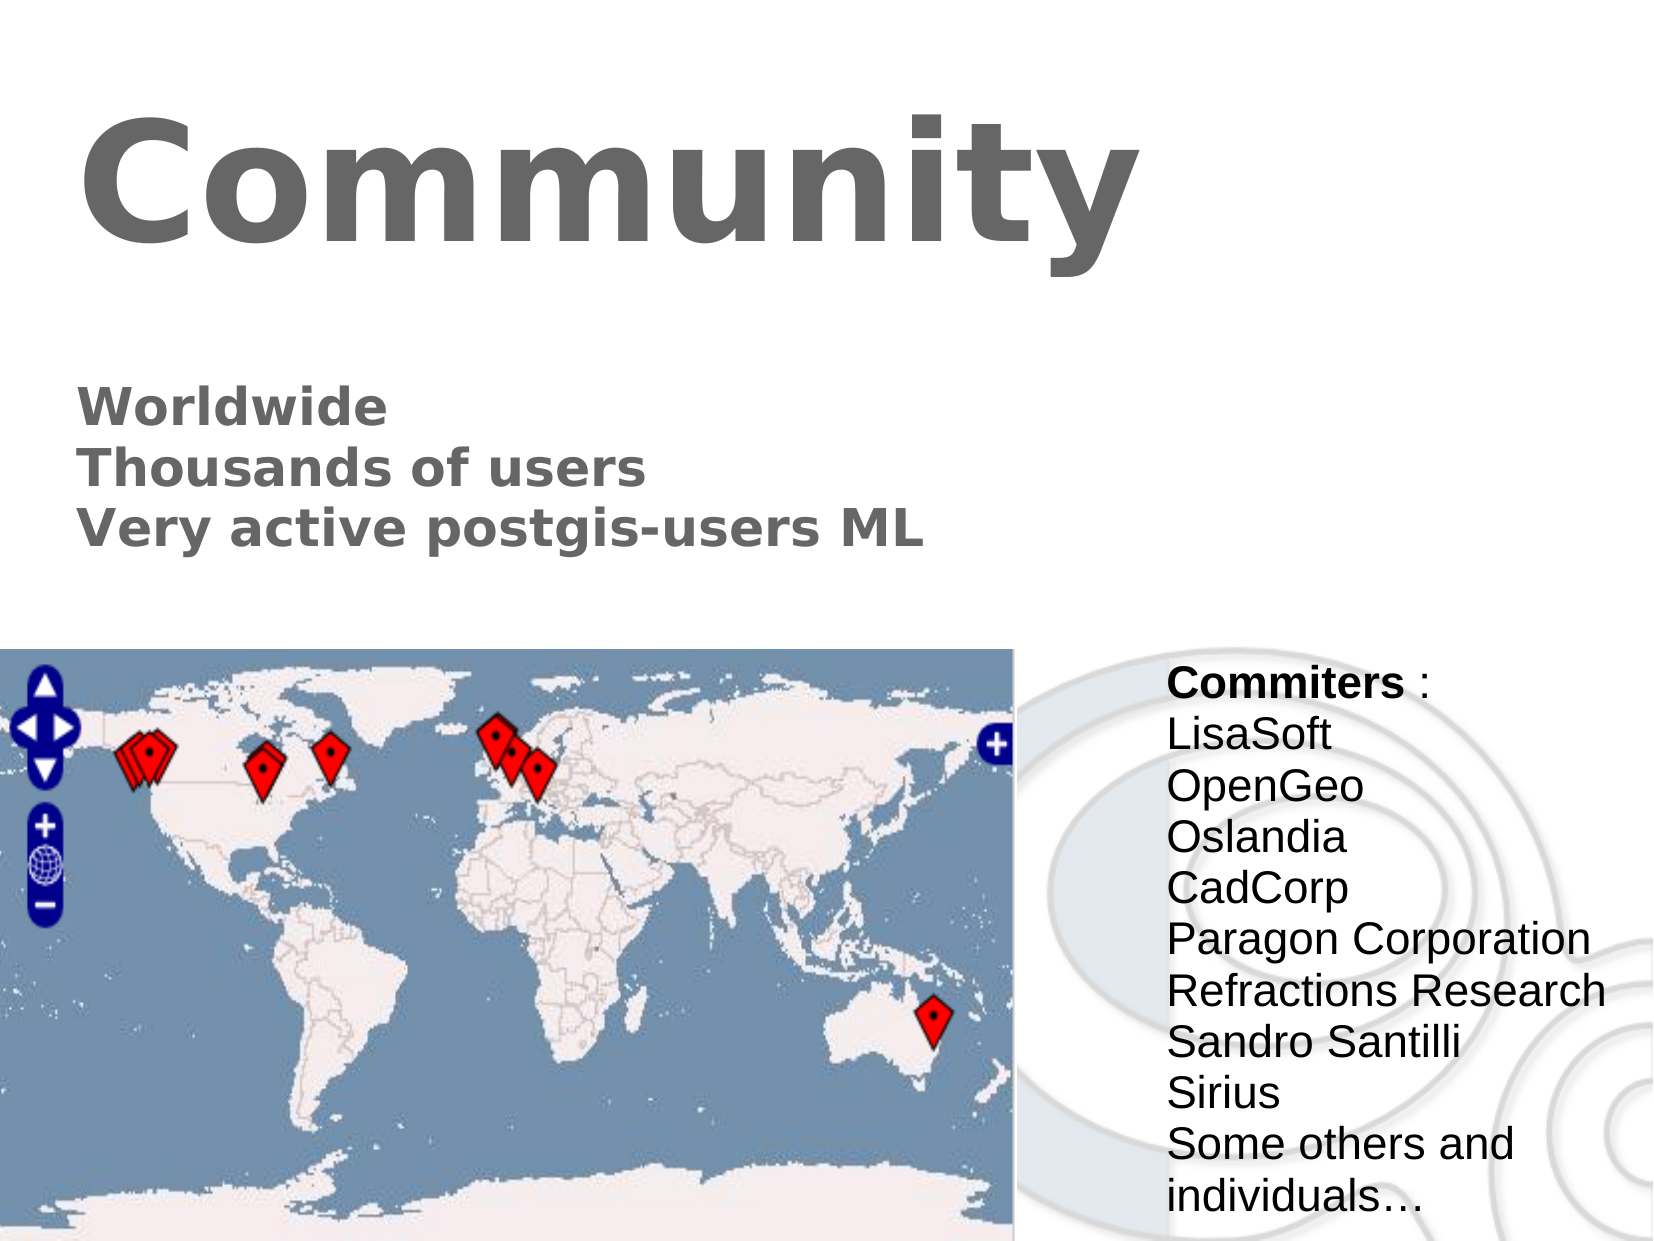

# Community
Worldwide
Thousands of users
Very active postgis-users ML
Commiters :
LisaSoft
OpenGeo
Oslandia
CadCorp
Paragon Corporation
Refractions Research
Sandro Santilli
Sirius
Some others and individuals…